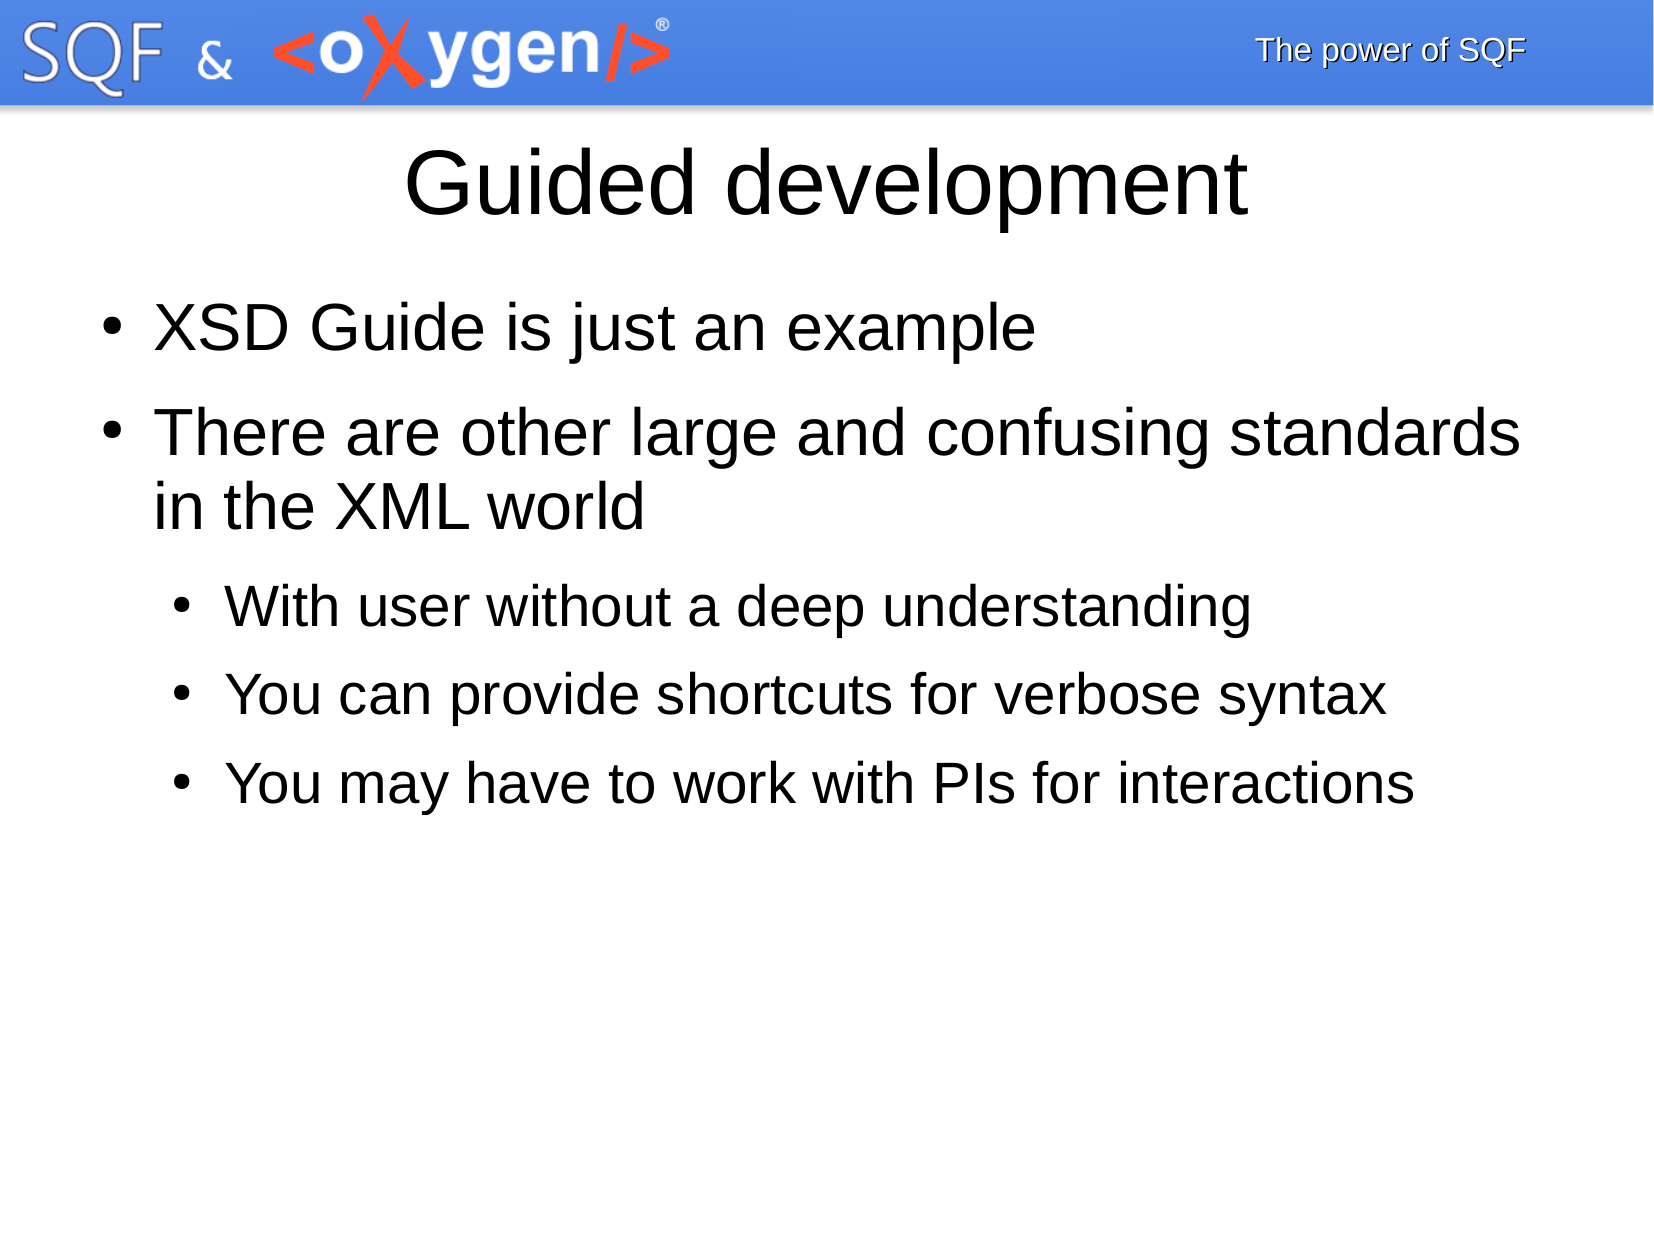

# Guided development
XSD Guide is just an example
There are other large and confusing standards in the XML world
With user without a deep understanding
You can provide shortcuts for verbose syntax
You may have to work with PIs for interactions